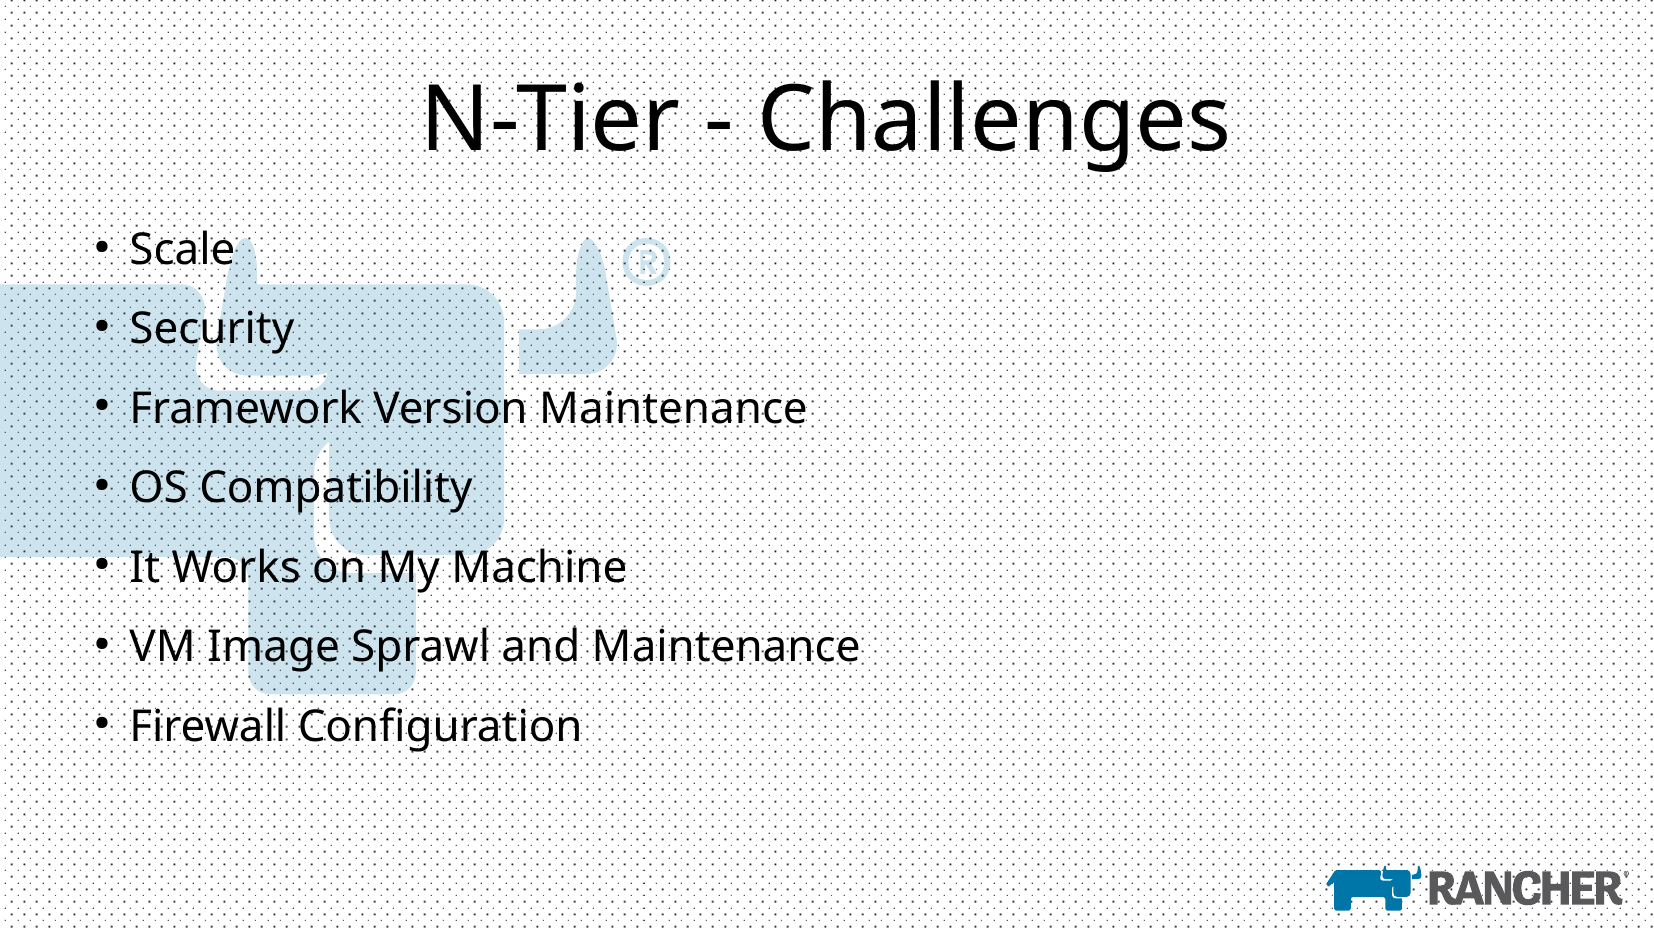

# N-Tier - Challenges
Scale
Security
Framework Version Maintenance
OS Compatibility
It Works on My Machine
VM Image Sprawl and Maintenance
Firewall Configuration